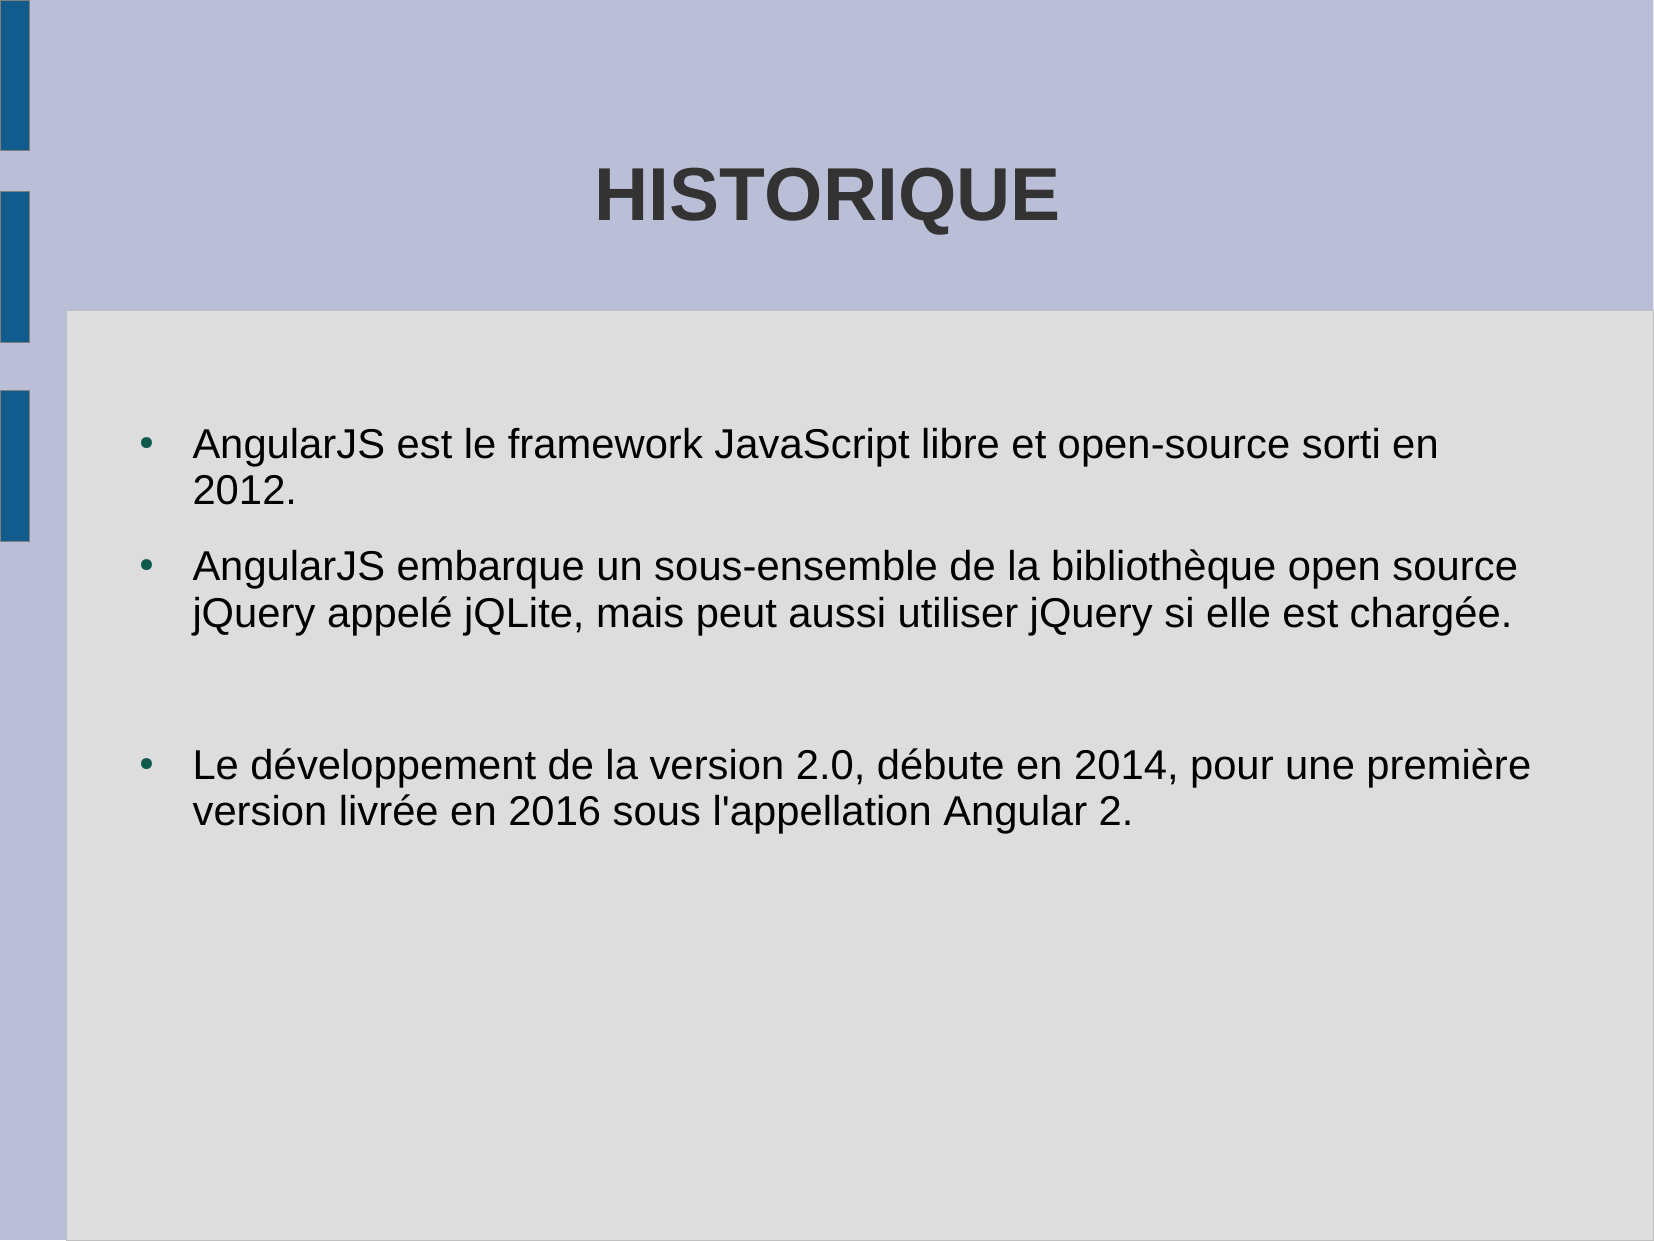

HISTORIQUE
# AngularJS est le framework JavaScript libre et open-source sorti en 2012.
AngularJS embarque un sous-ensemble de la bibliothèque open source jQuery appelé jQLite, mais peut aussi utiliser jQuery si elle est chargée.
Le développement de la version 2.0, débute en 2014, pour une première version livrée en 2016 sous l'appellation Angular 2.